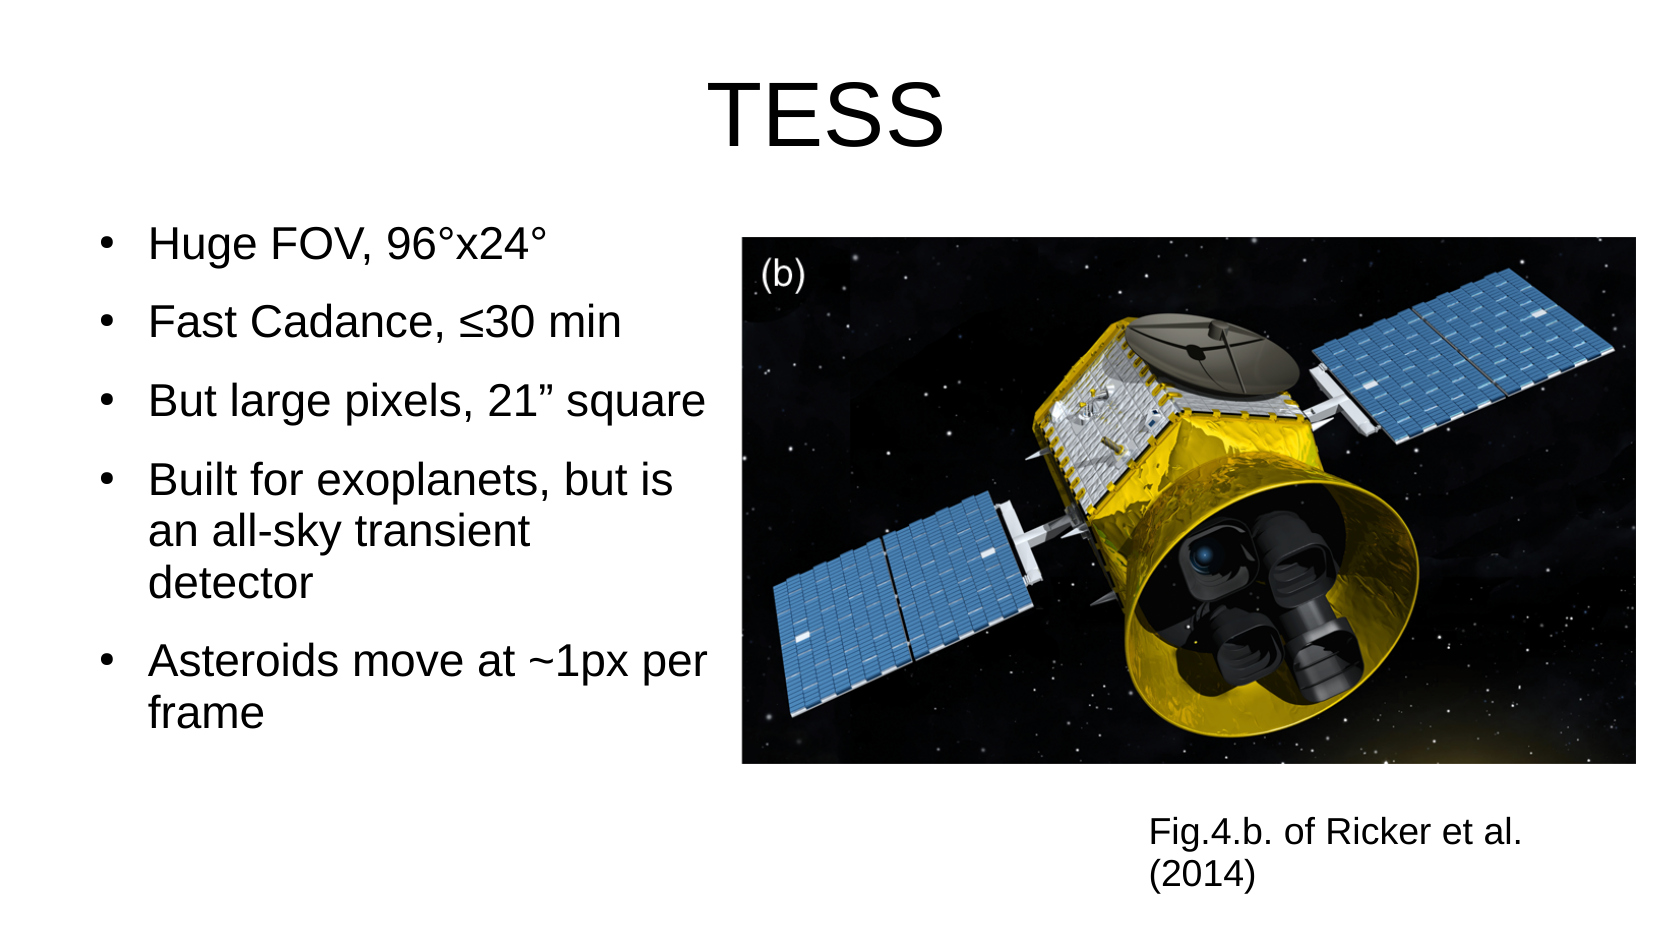

# TESS
Huge FOV, 96°x24°
Fast Cadance, ≤30 min
But large pixels, 21” square
Built for exoplanets, but is an all-sky transient detector
Asteroids move at ~1px per frame
Fig.4.b. of Ricker et al. (2014)